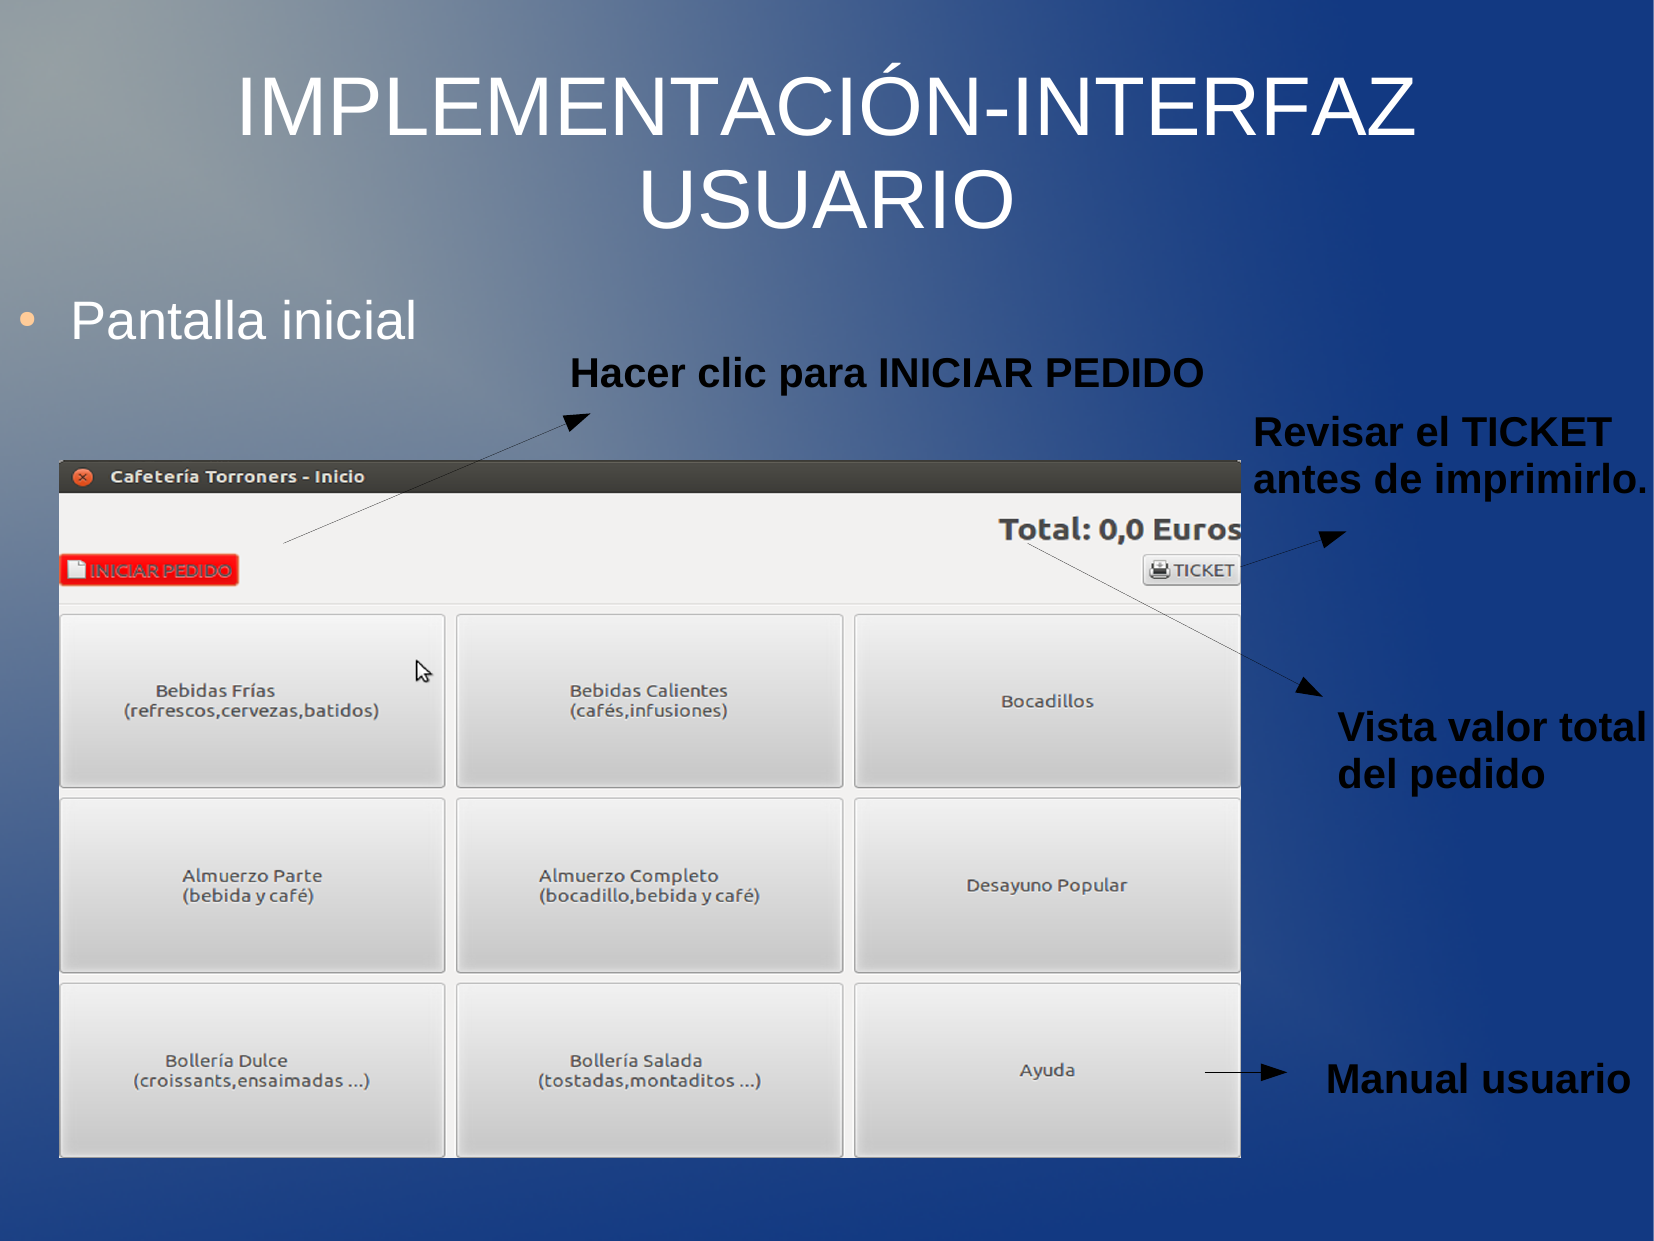

# IMPLEMENTACIÓN-INTERFAZ USUARIO
Pantalla inicial
Hacer clic para INICIAR PEDIDO
Revisar el TICKET
antes de imprimirlo.
Vista valor total
del pedido
Manual usuario